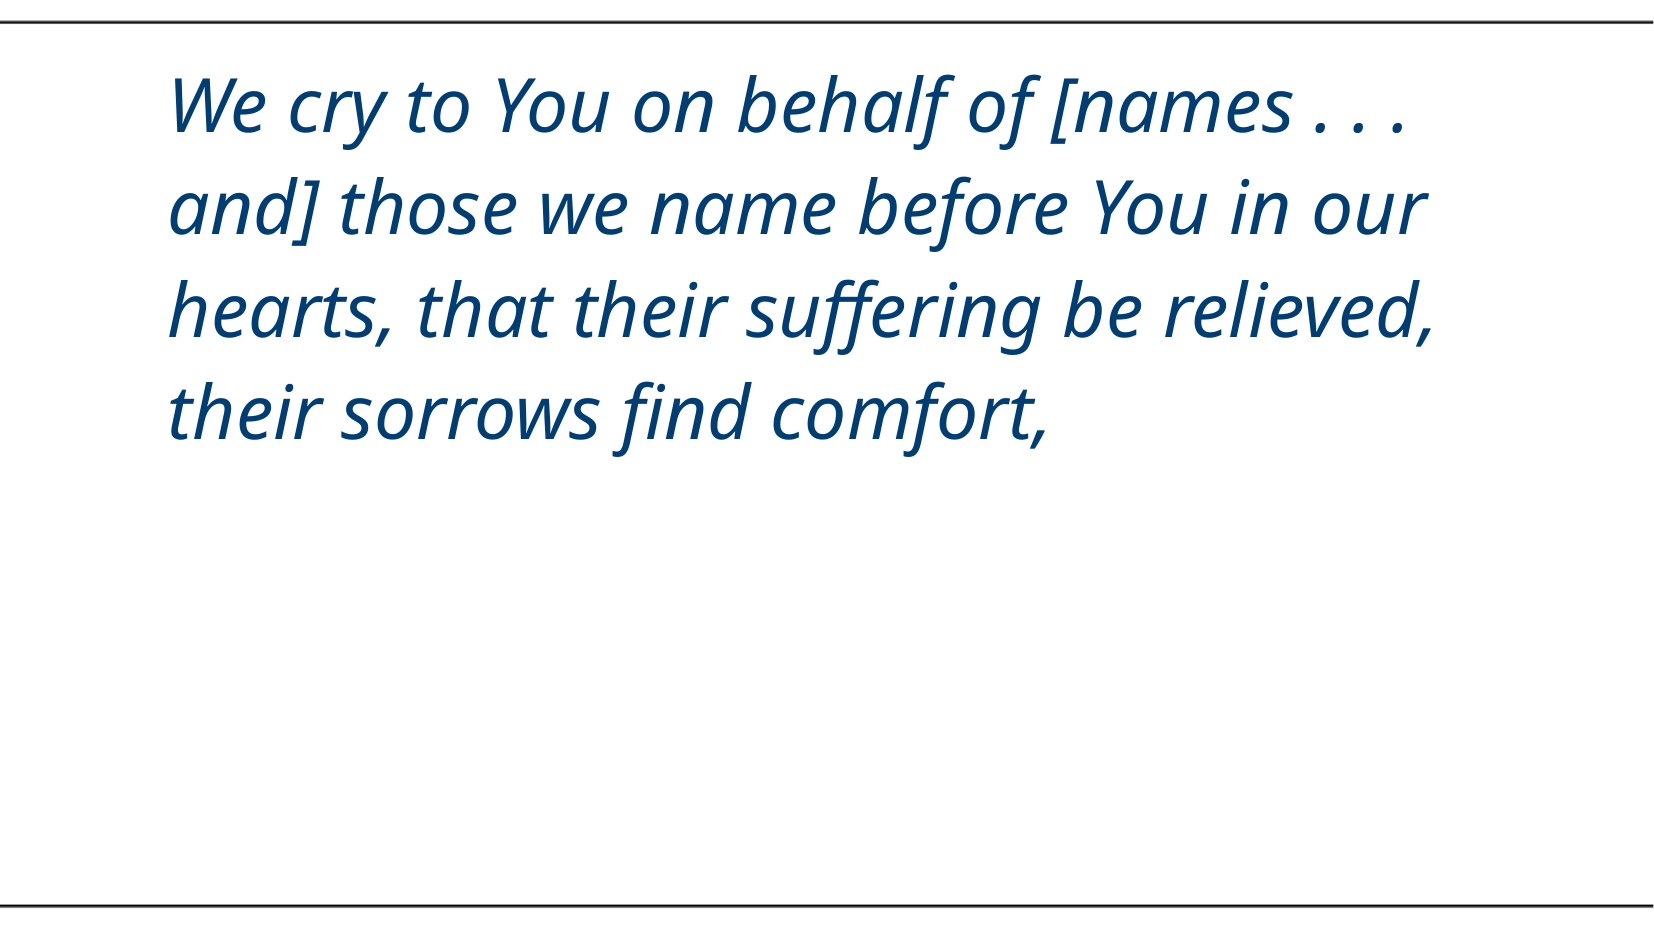

We cry to You on behalf of [names . . .
 and] those we name before You in our
 hearts, that their suffering be relieved,
 their sorrows find comfort,